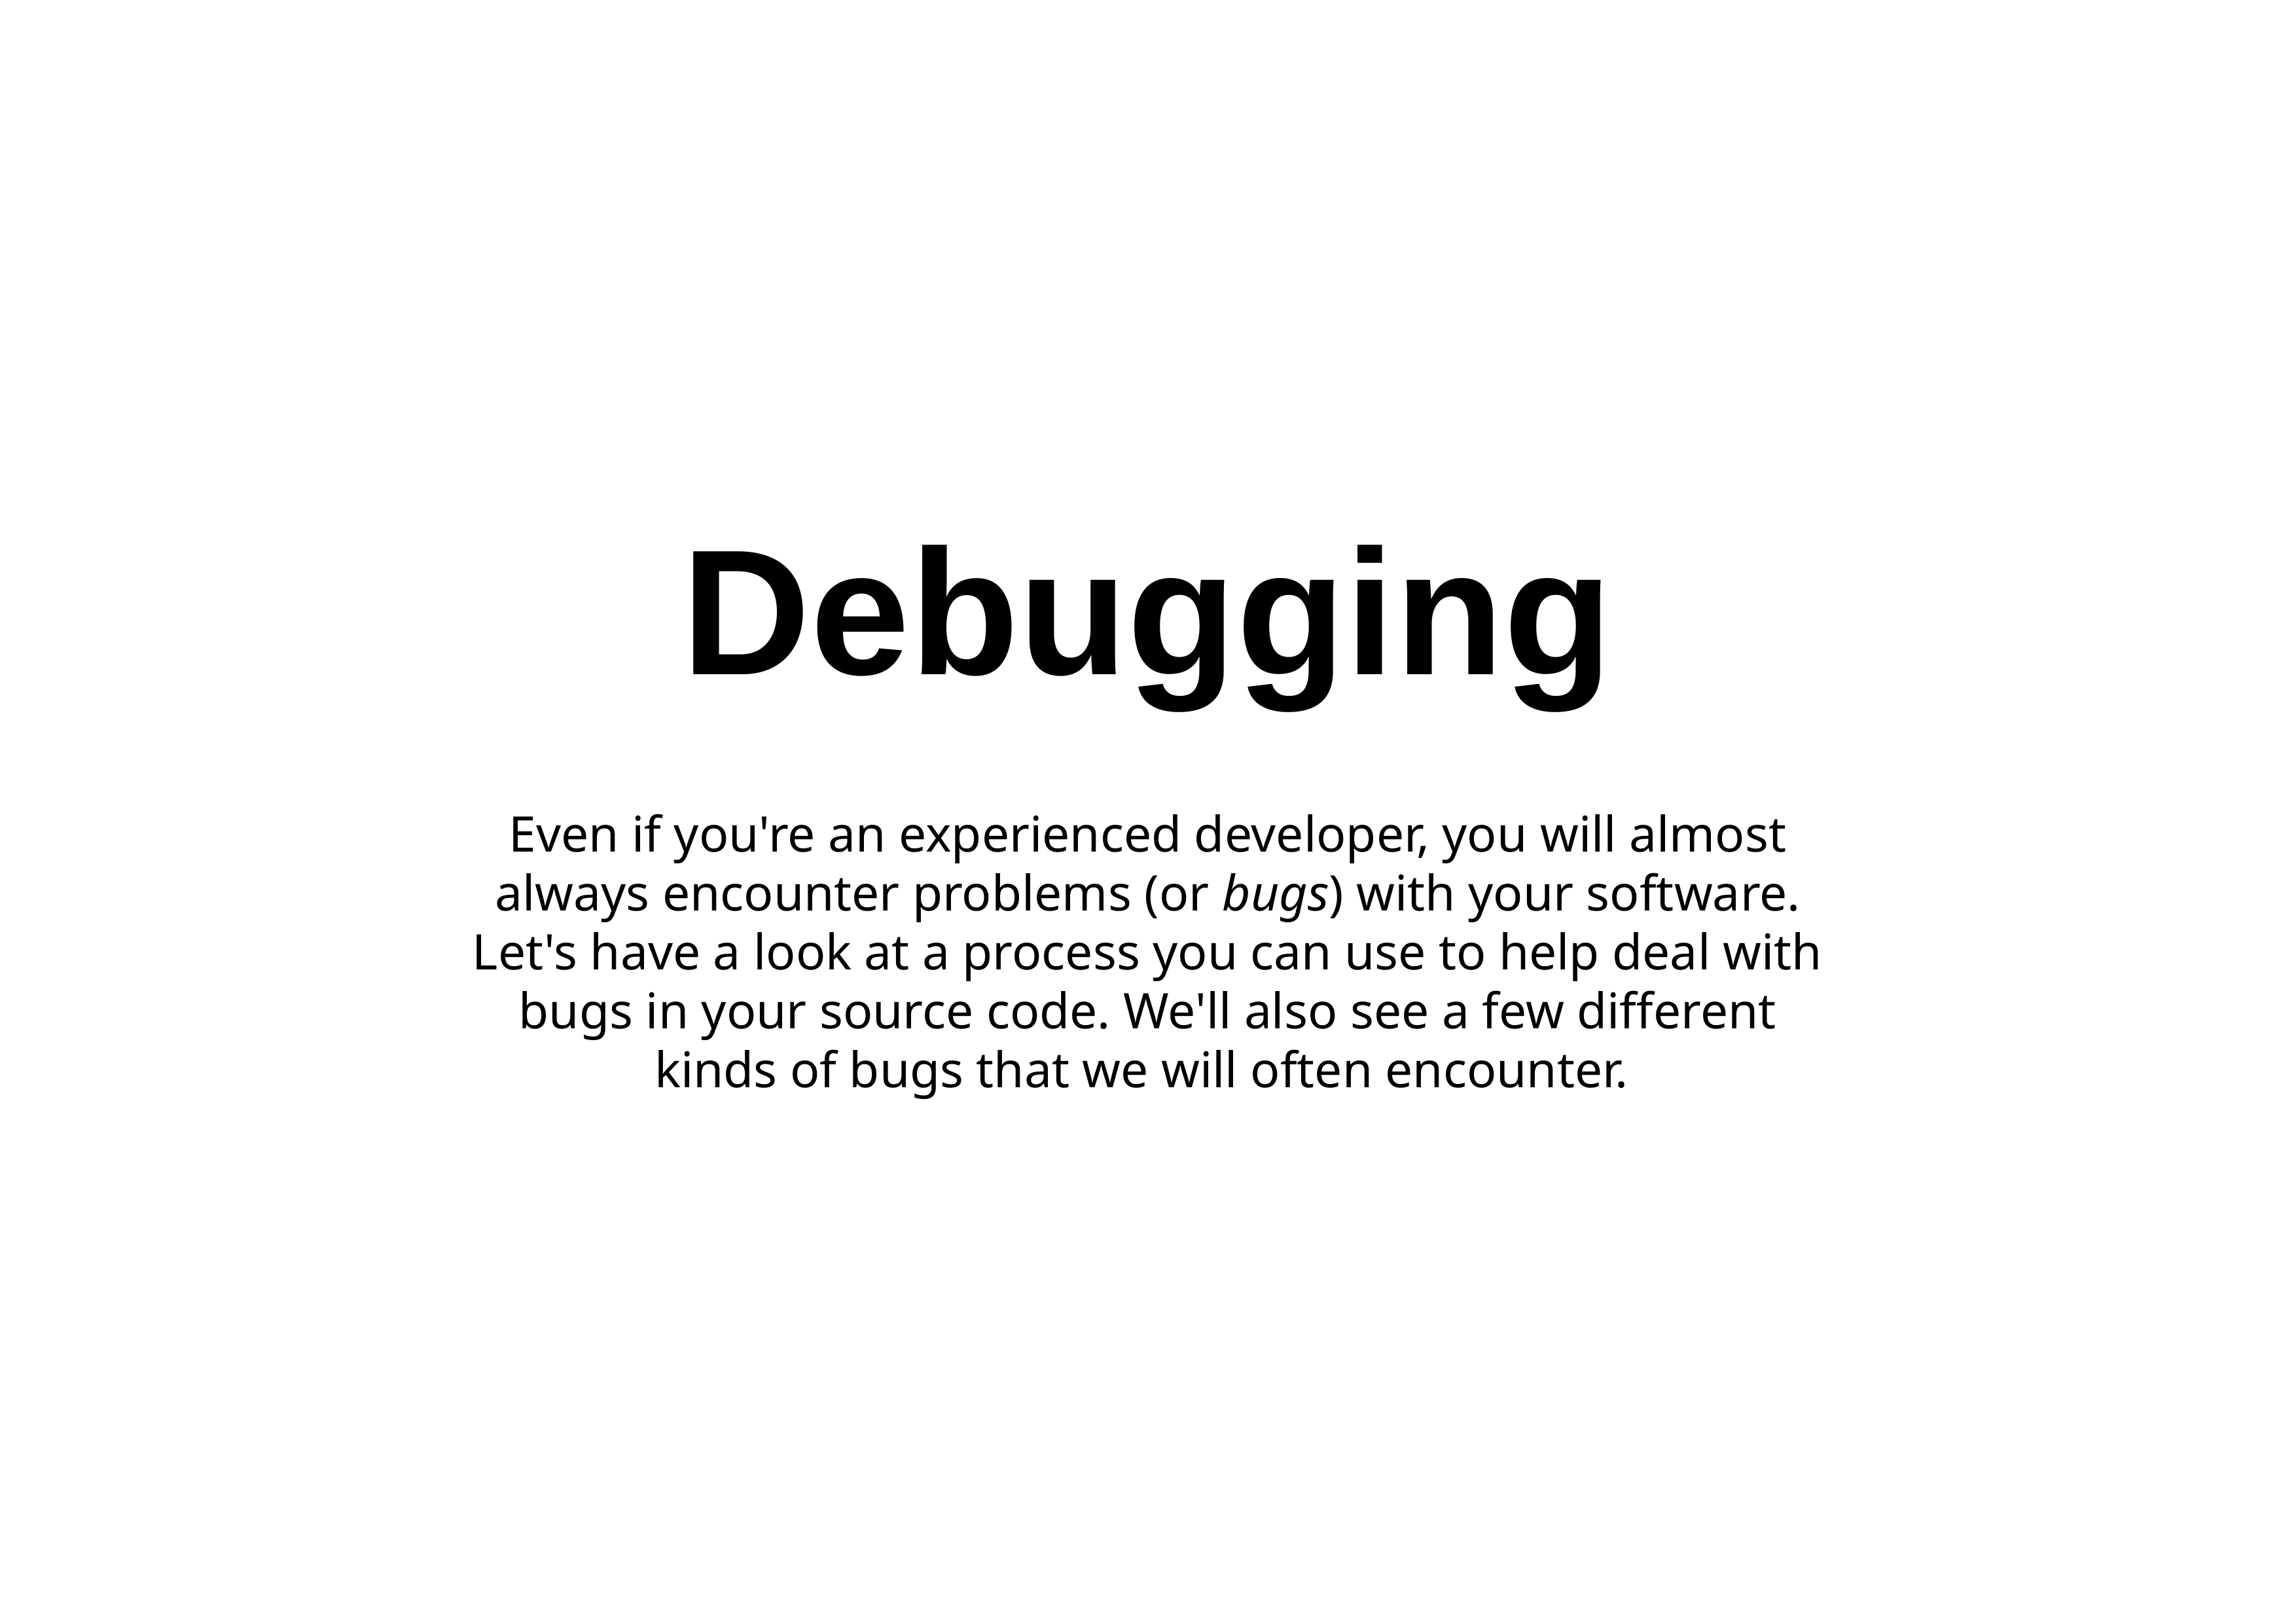

# Debugging
Even if you're an experienced developer, you will almost always encounter problems (or bugs) with your software. Let's have a look at a process you can use to help deal with bugs in your source code. We'll also see a few different kinds of bugs that we will often encounter.